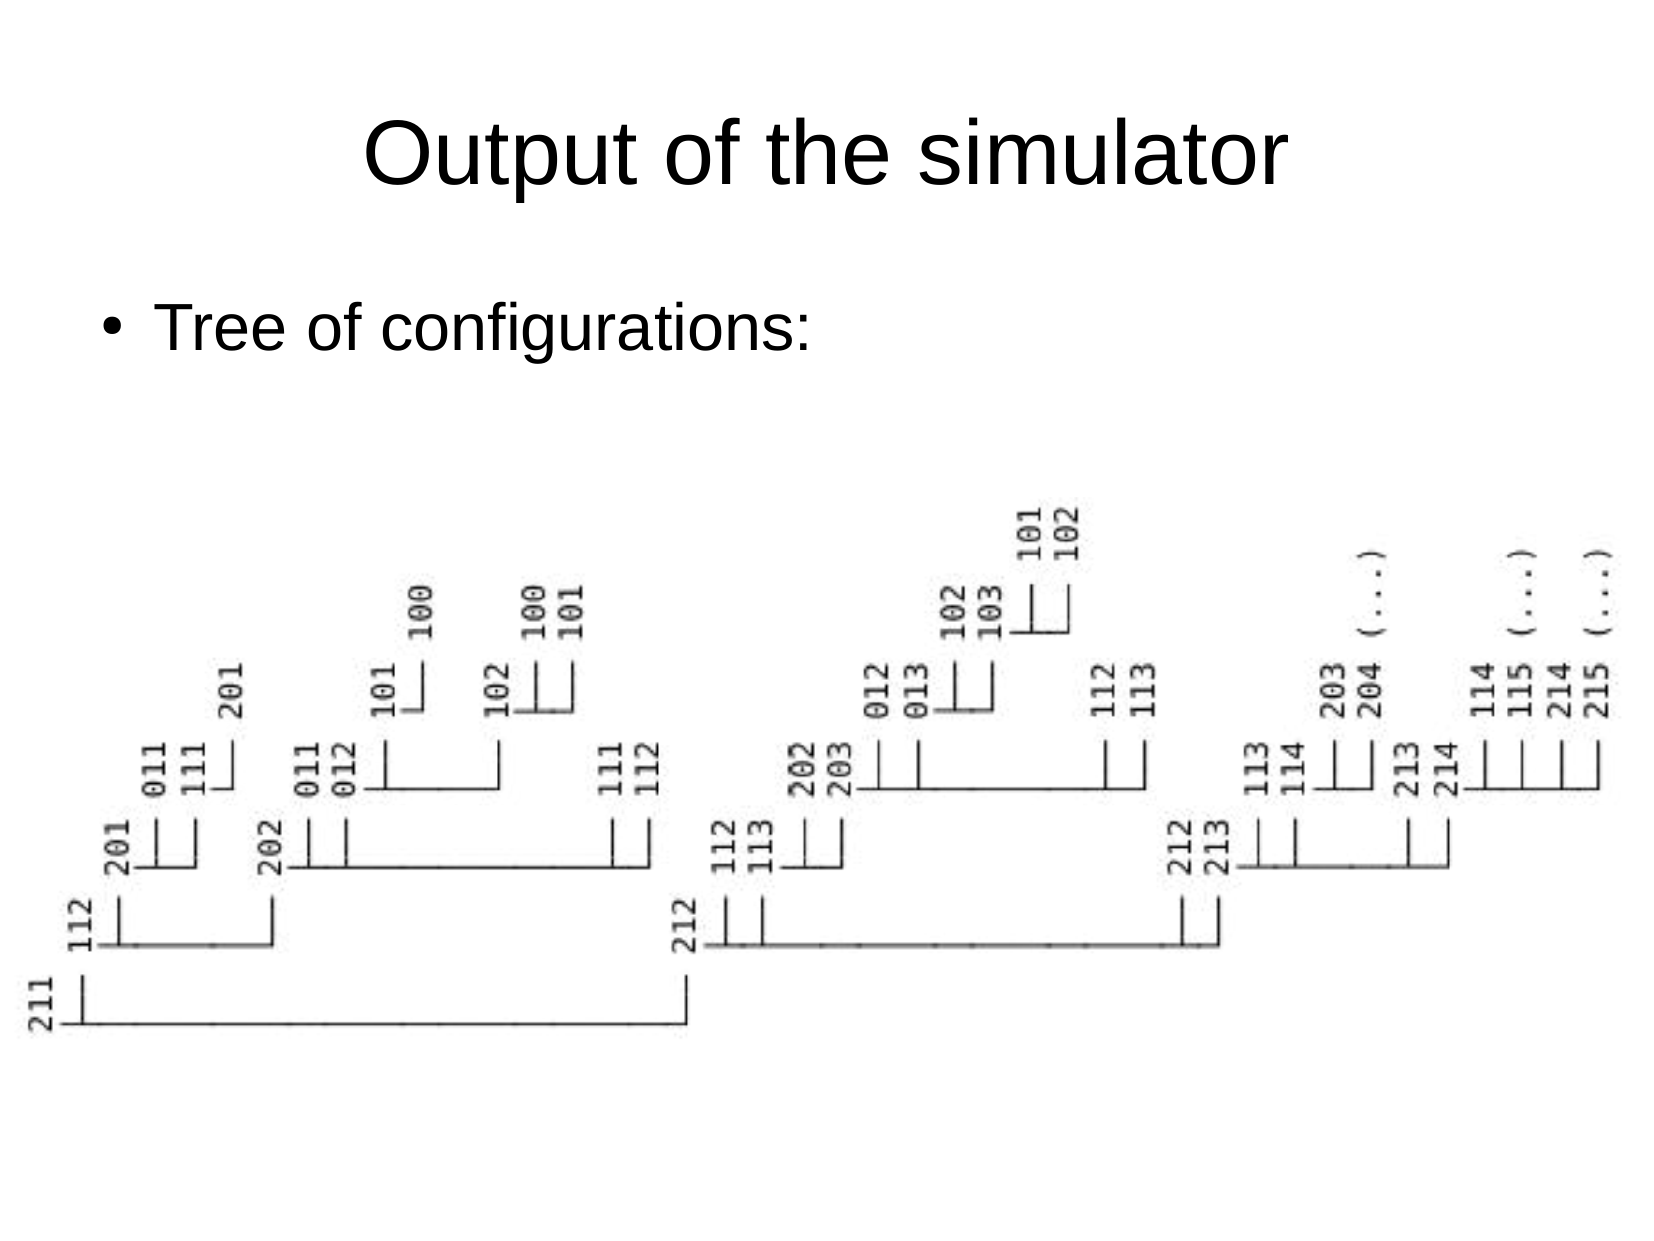

# Output of the simulator
Tree of configurations: